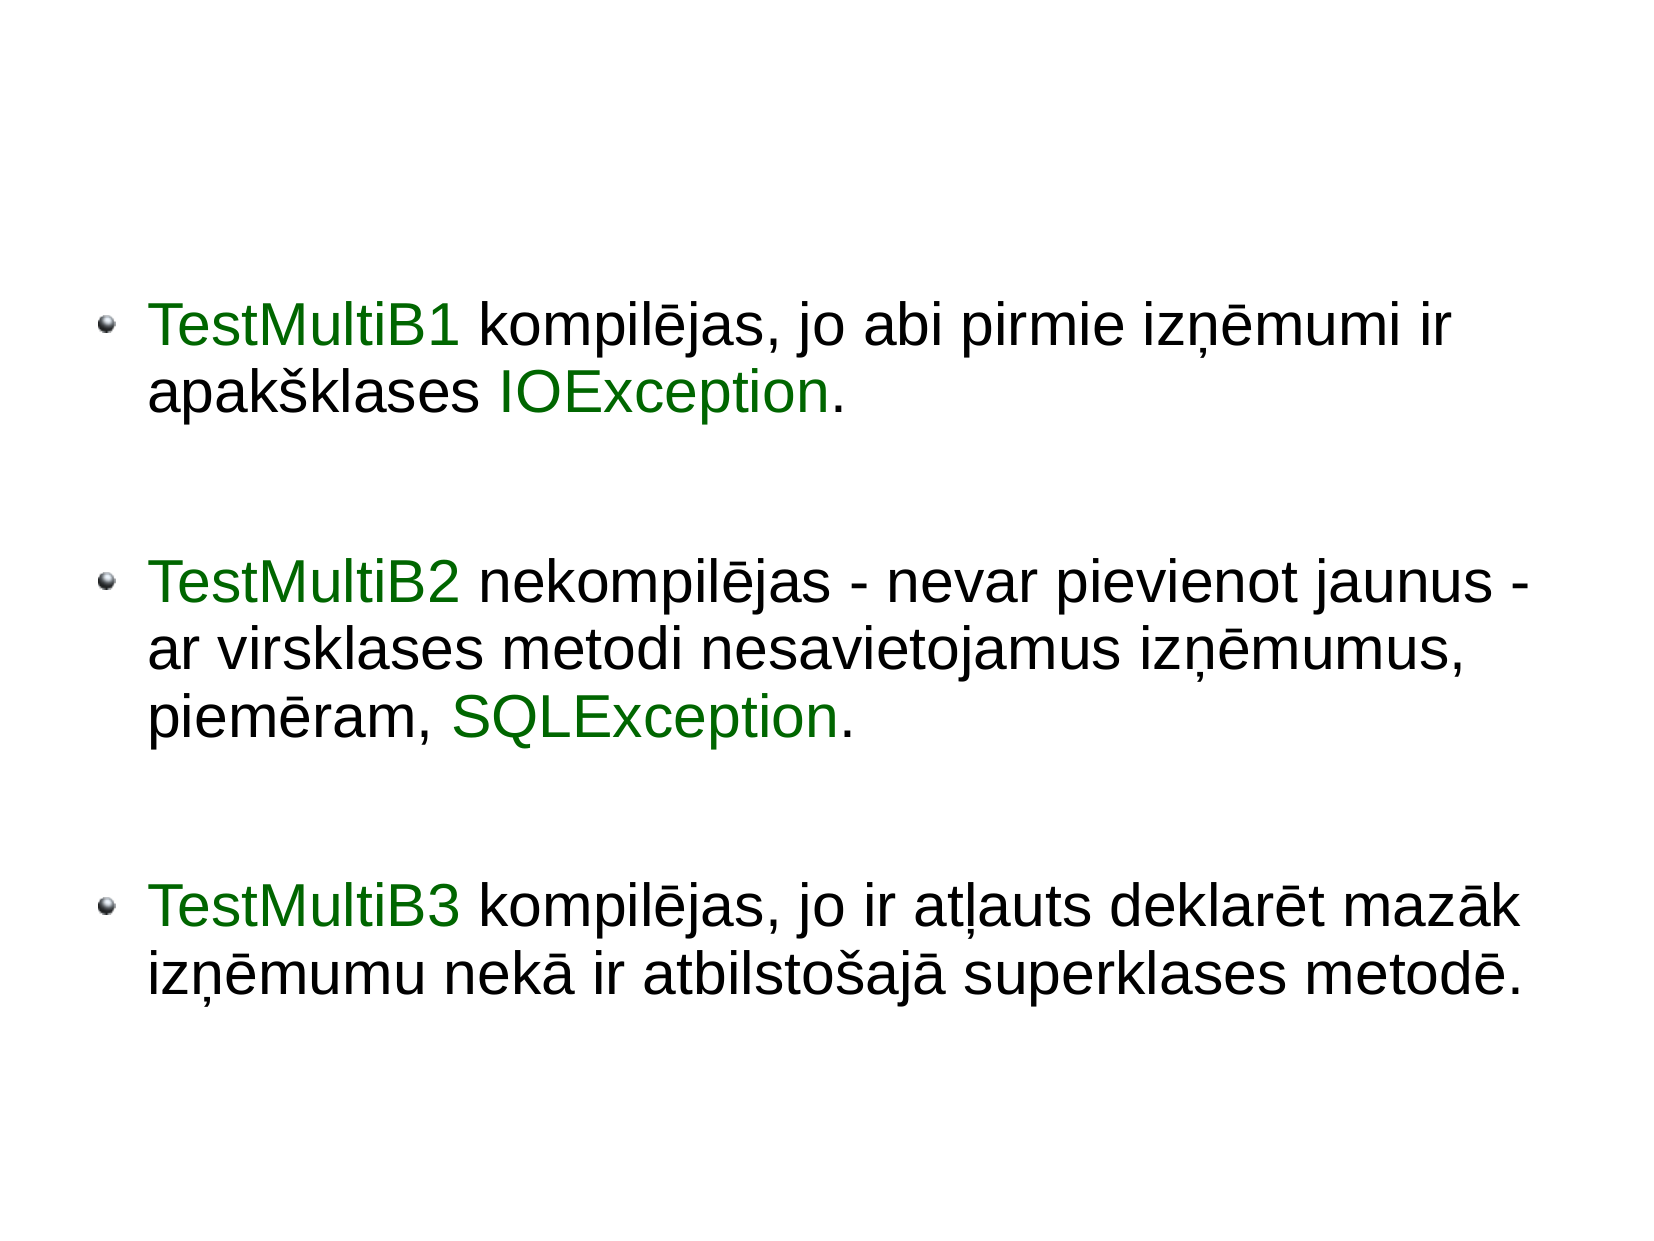

#
TestMultiB1 kompilējas, jo abi pirmie izņēmumi ir apakšklases IOException.
TestMultiB2 nekompilējas - nevar pievienot jaunus - ar virsklases metodi nesavietojamus izņēmumus, piemēram, SQLException.
TestMultiB3 kompilējas, jo ir atļauts deklarēt mazāk izņēmumu nekā ir atbilstošajā superklases metodē.